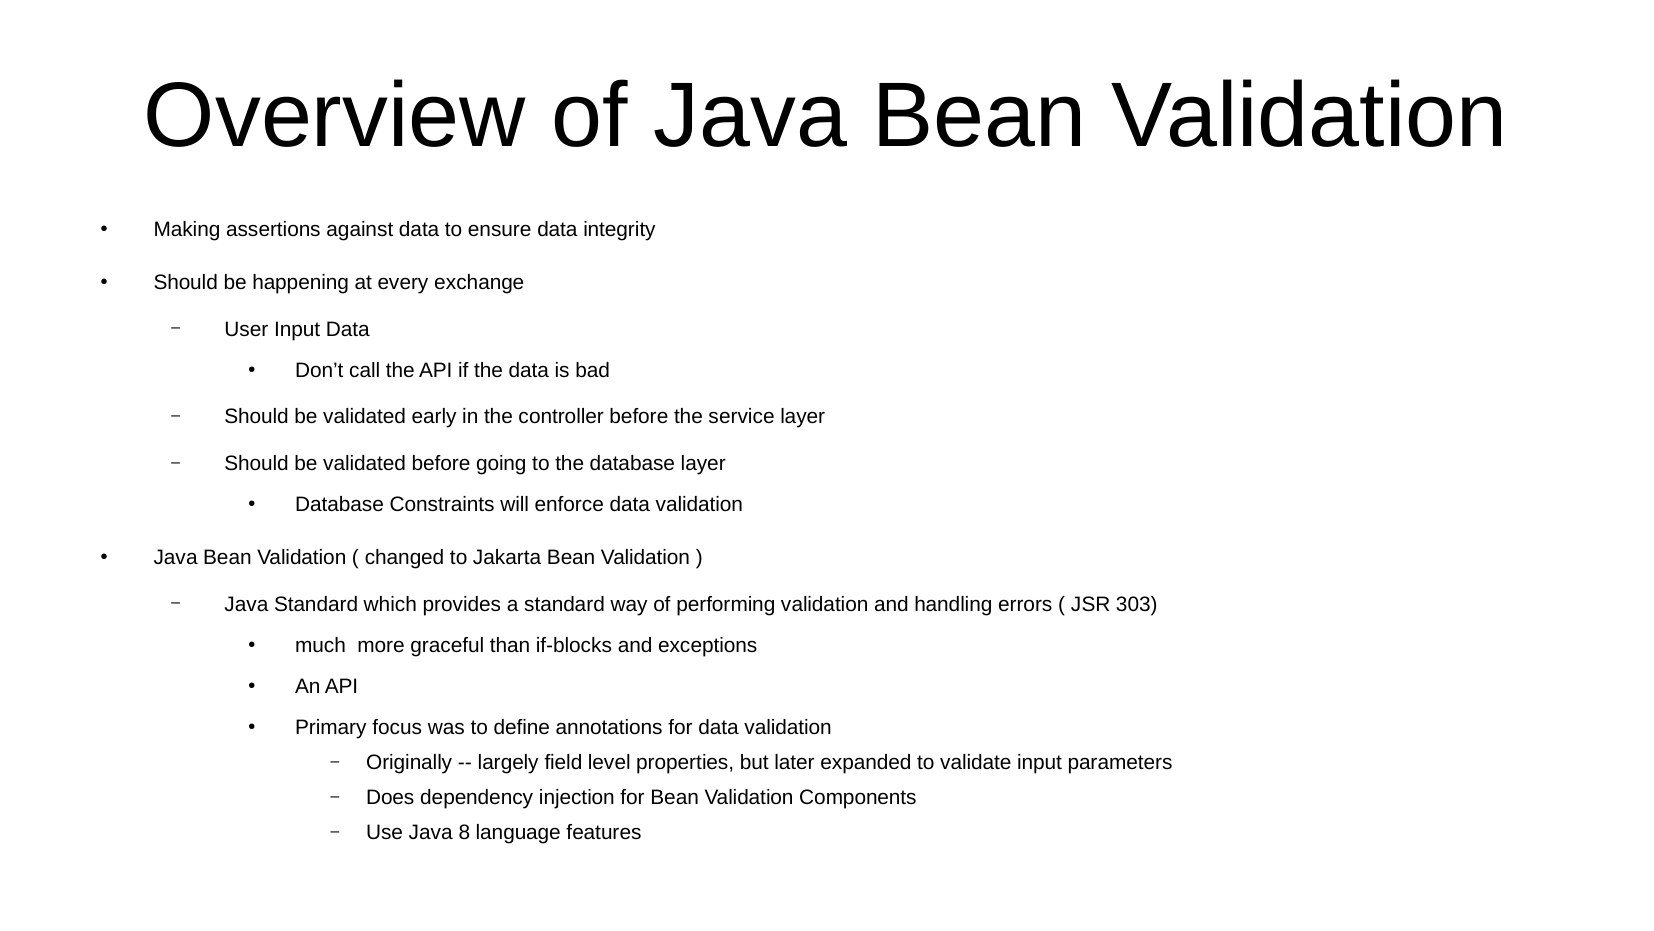

# Overview of Java Bean Validation
Making assertions against data to ensure data integrity
Should be happening at every exchange
User Input Data
Don’t call the API if the data is bad
Should be validated early in the controller before the service layer
Should be validated before going to the database layer
Database Constraints will enforce data validation
Java Bean Validation ( changed to Jakarta Bean Validation )
Java Standard which provides a standard way of performing validation and handling errors ( JSR 303)
much more graceful than if-blocks and exceptions
An API
Primary focus was to define annotations for data validation
Originally -- largely field level properties, but later expanded to validate input parameters
Does dependency injection for Bean Validation Components
Use Java 8 language features